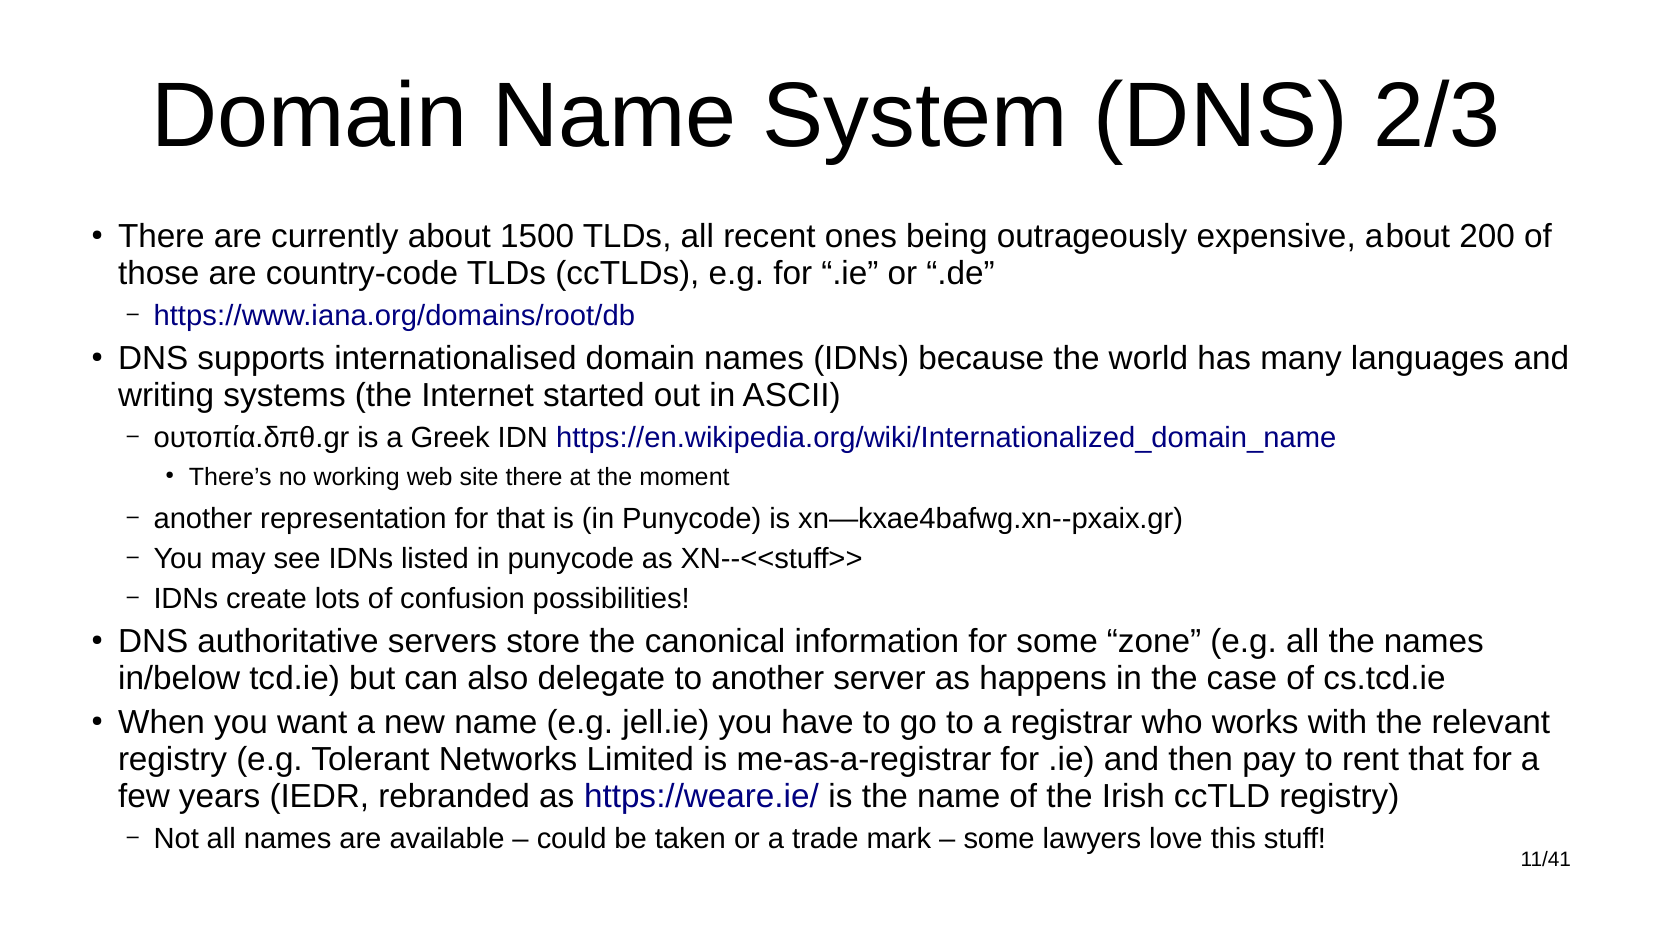

# Domain Name System (DNS) 2/3
There are currently about 1500 TLDs, all recent ones being outrageously expensive, about 200 of those are country-code TLDs (ccTLDs), e.g. for “.ie” or “.de”
https://www.iana.org/domains/root/db
DNS supports internationalised domain names (IDNs) because the world has many languages and writing systems (the Internet started out in ASCII)
ουτοπία.δπθ.gr is a Greek IDN https://en.wikipedia.org/wiki/Internationalized_domain_name
There’s no working web site there at the moment
another representation for that is (in Punycode) is xn—kxae4bafwg.xn--pxaix.gr)
You may see IDNs listed in punycode as XN--<<stuff>>
IDNs create lots of confusion possibilities!
DNS authoritative servers store the canonical information for some “zone” (e.g. all the names in/below tcd.ie) but can also delegate to another server as happens in the case of cs.tcd.ie
When you want a new name (e.g. jell.ie) you have to go to a registrar who works with the relevant registry (e.g. Tolerant Networks Limited is me-as-a-registrar for .ie) and then pay to rent that for a few years (IEDR, rebranded as https://weare.ie/ is the name of the Irish ccTLD registry)
Not all names are available – could be taken or a trade mark – some lawyers love this stuff!
11